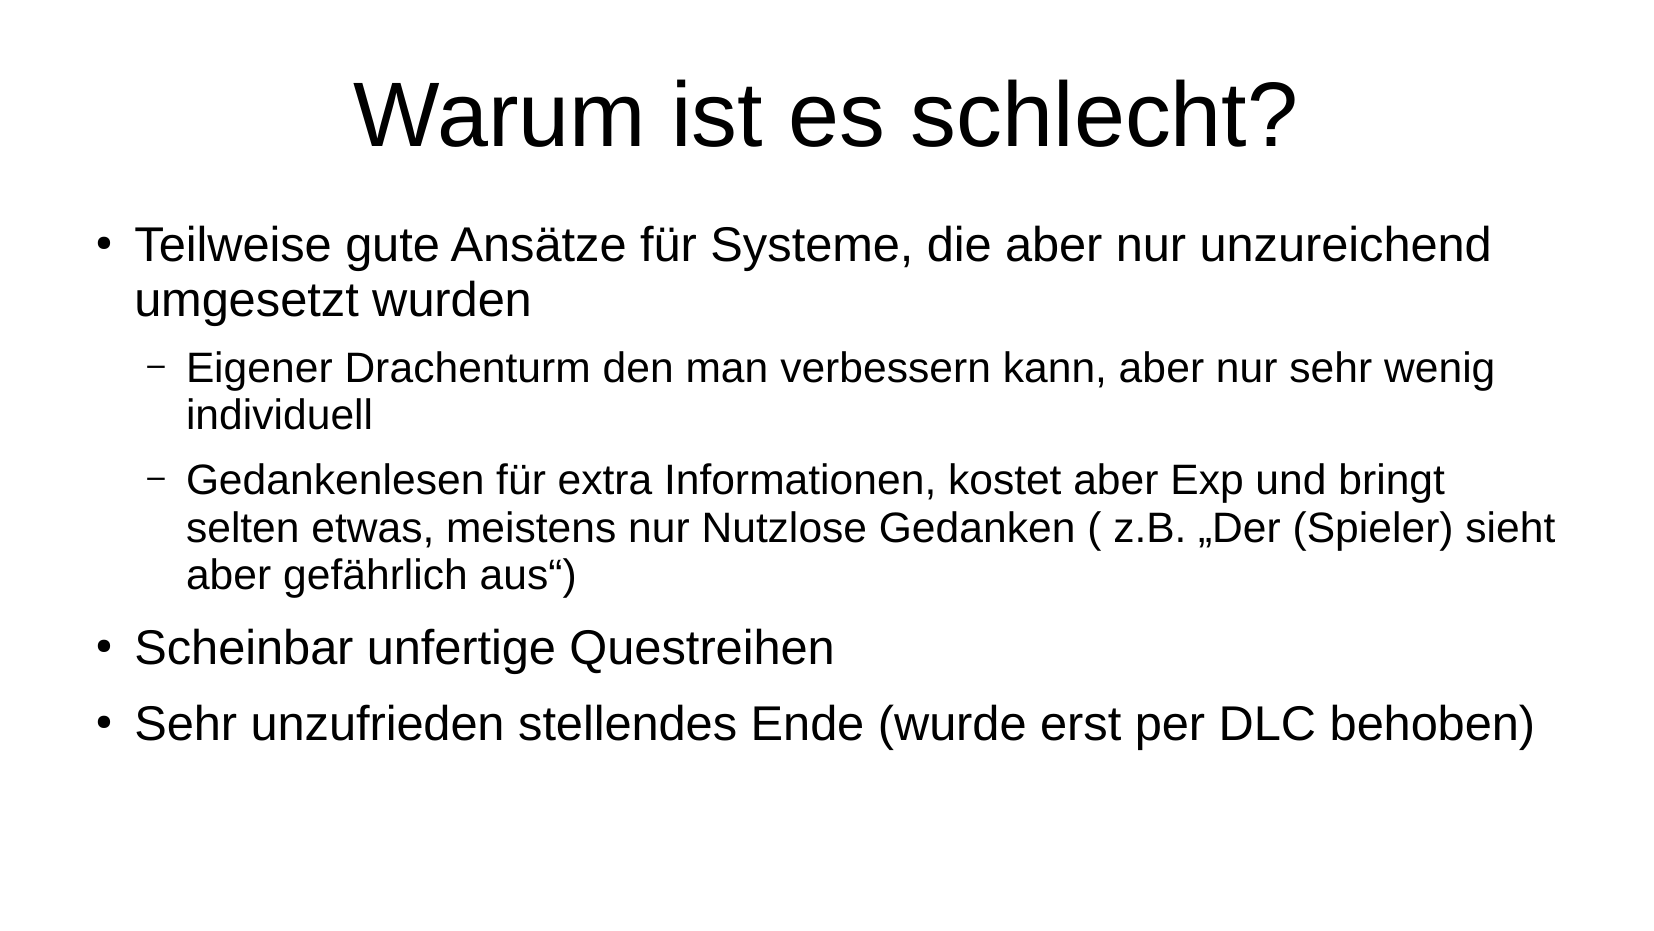

# Warum ist es schlecht?
Teilweise gute Ansätze für Systeme, die aber nur unzureichend umgesetzt wurden
Eigener Drachenturm den man verbessern kann, aber nur sehr wenig individuell
Gedankenlesen für extra Informationen, kostet aber Exp und bringt selten etwas, meistens nur Nutzlose Gedanken ( z.B. „Der (Spieler) sieht aber gefährlich aus“)
Scheinbar unfertige Questreihen
Sehr unzufrieden stellendes Ende (wurde erst per DLC behoben)